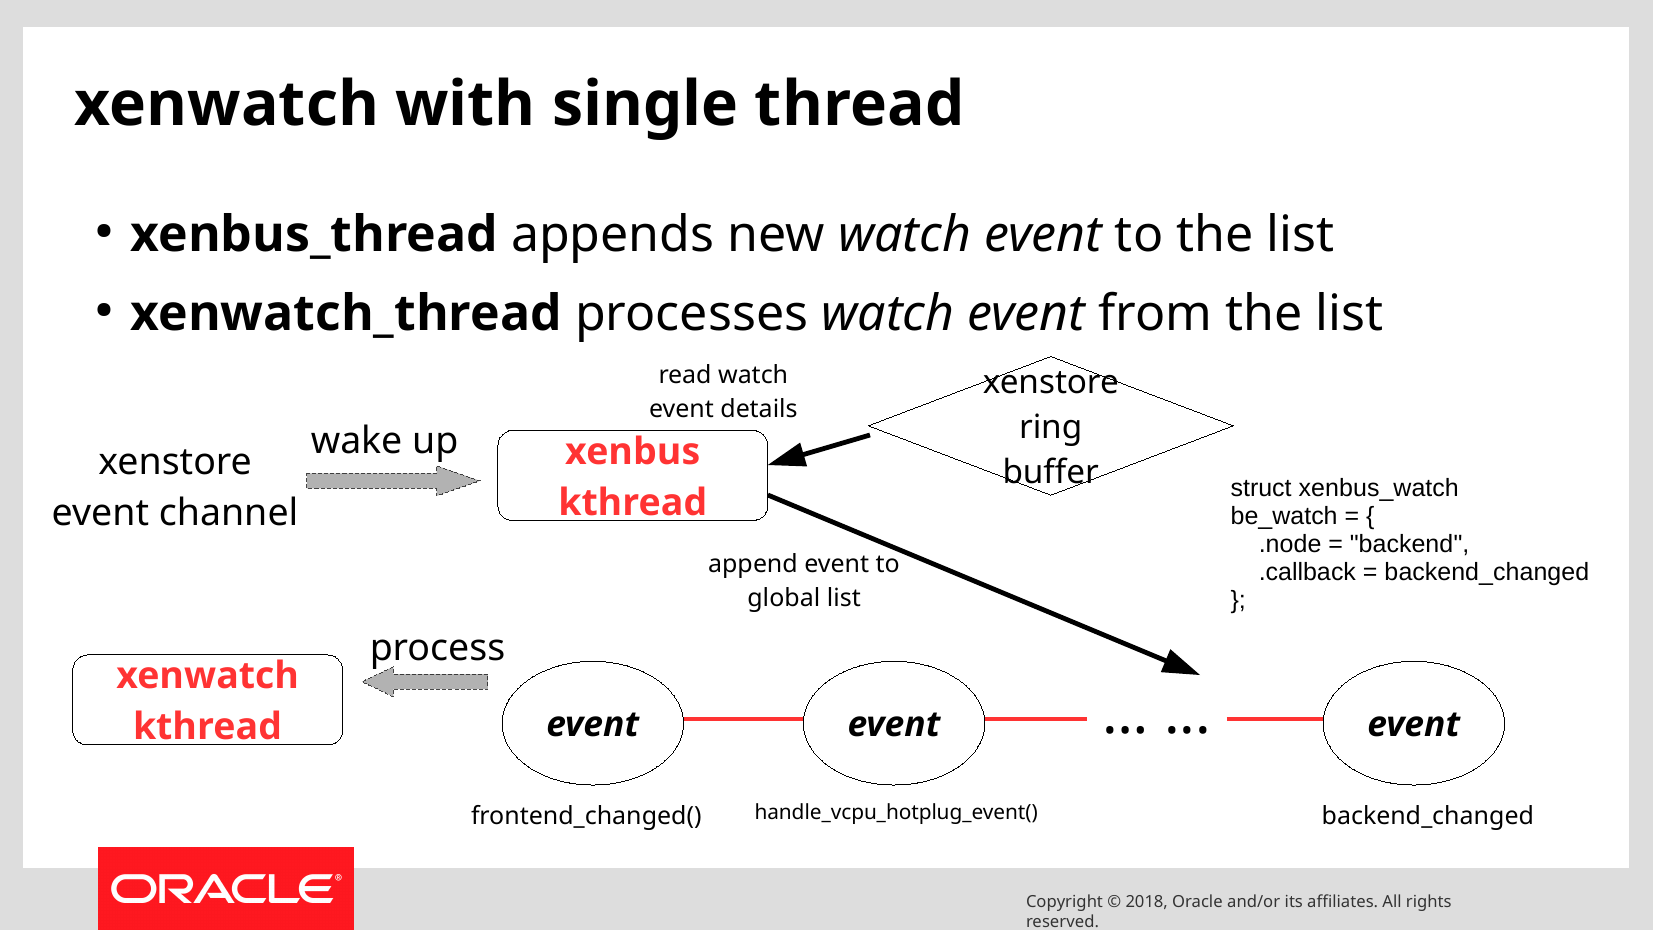

xenwatch with single thread
xenbus_thread appends new watch event to the list
xenwatch_thread processes watch event from the list
read watch
event details
xenstore
ring buffer
wake up
xenstore
event channel
xenbus kthread
struct xenbus_watch
be_watch = {
 .node = "backend",
 .callback = backend_changed
};
append event to
global list
process
xenwatch kthread
event
event
event
… ...
frontend_changed()
handle_vcpu_hotplug_event()
backend_changed
Copyright © 2018, Oracle and/or its affiliates. All rights reserved.